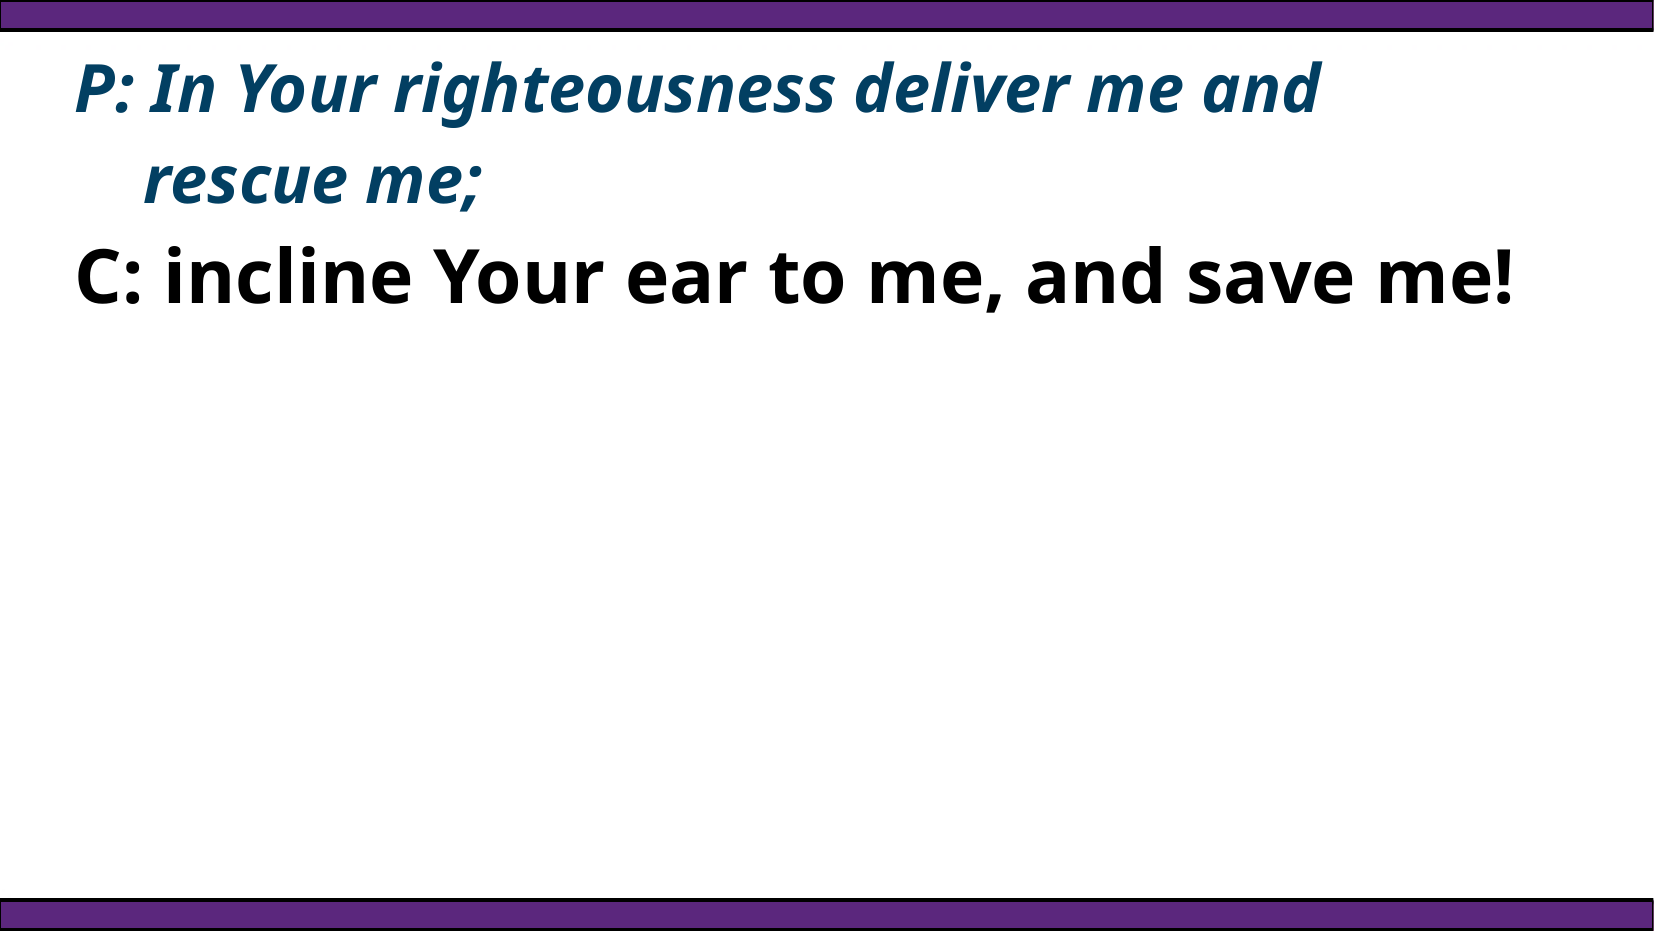

P: In Your righteousness deliver me and
 rescue me;
C: incline Your ear to me, and save me!